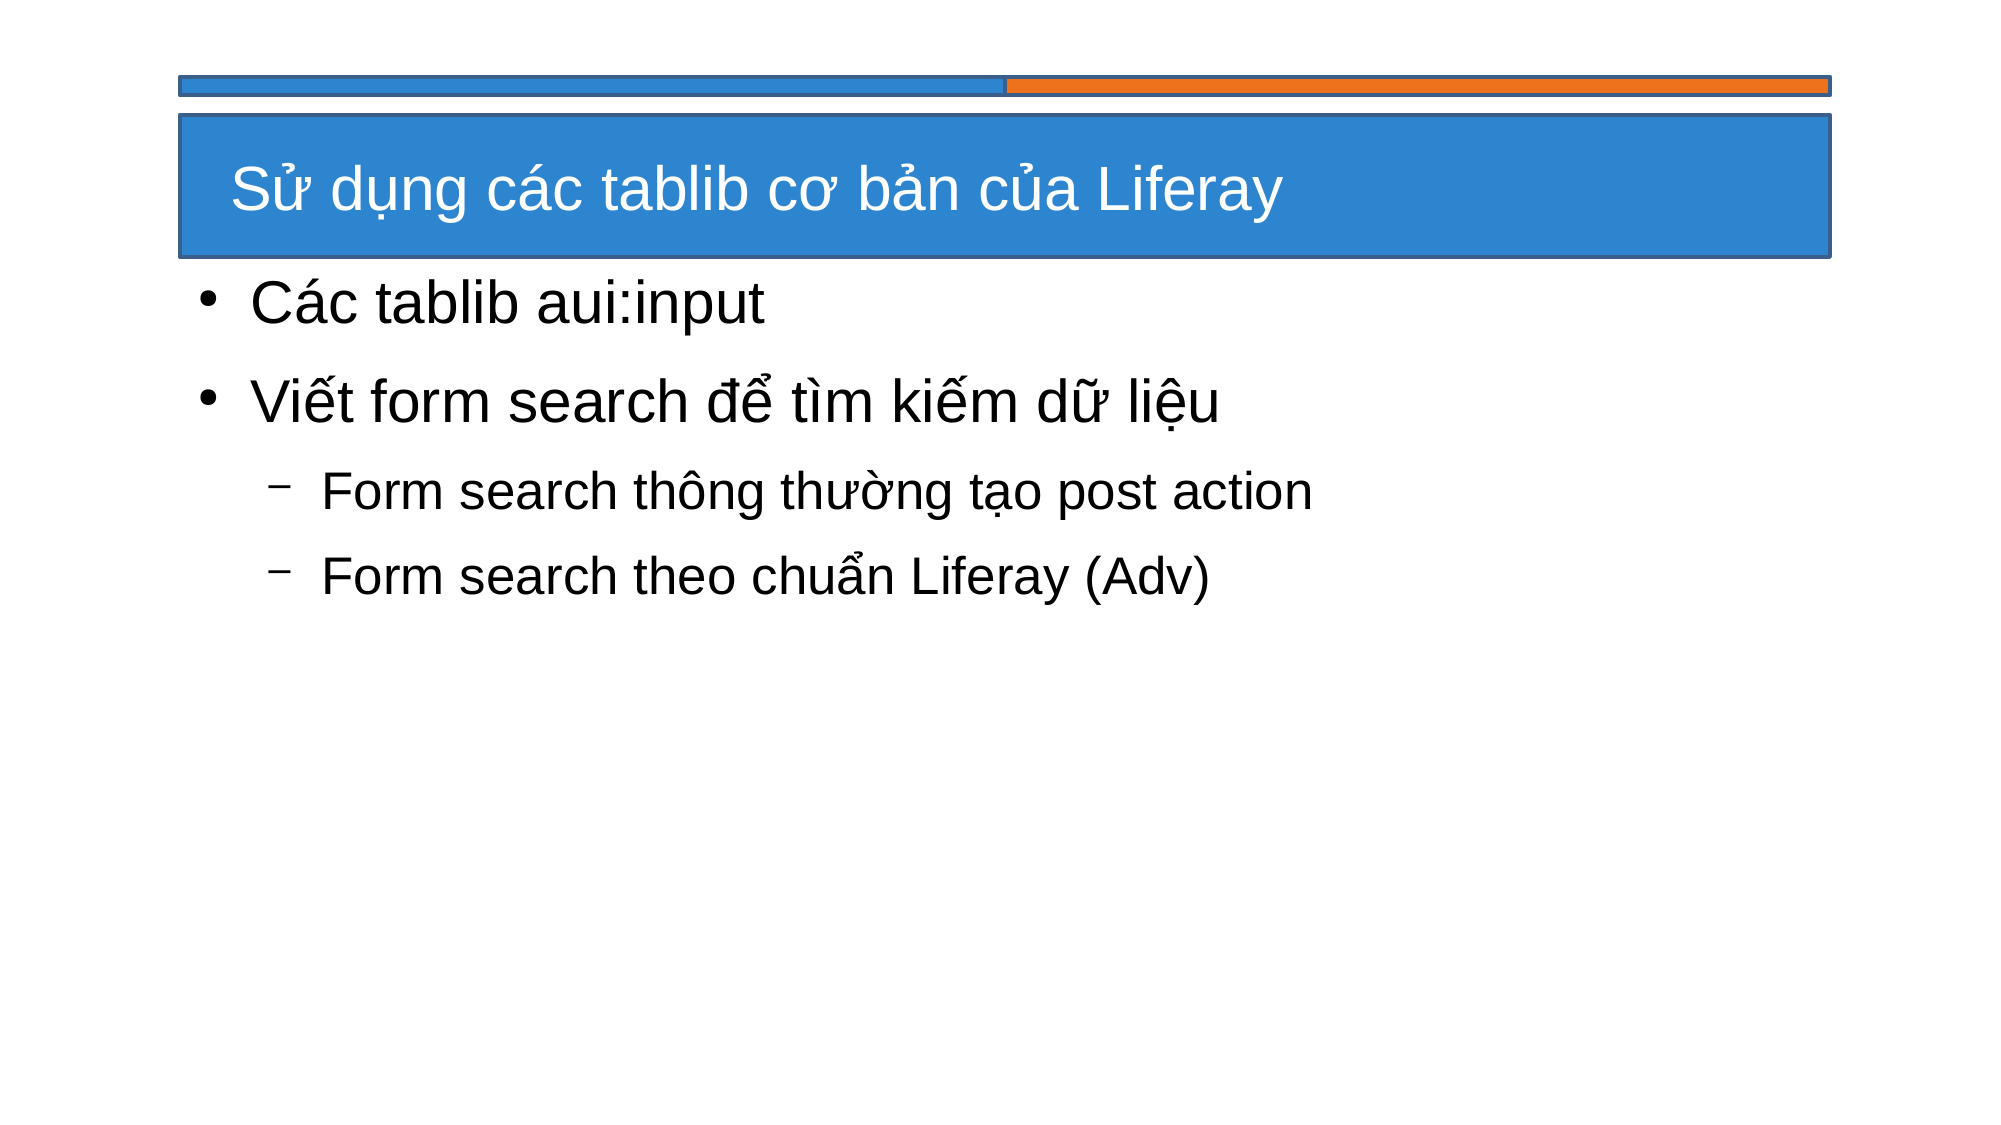

Sử dụng các tablib cơ bản của Liferay
# Các tablib aui:input
Viết form search để tìm kiếm dữ liệu
Form search thông thường tạo post action
Form search theo chuẩn Liferay (Adv)